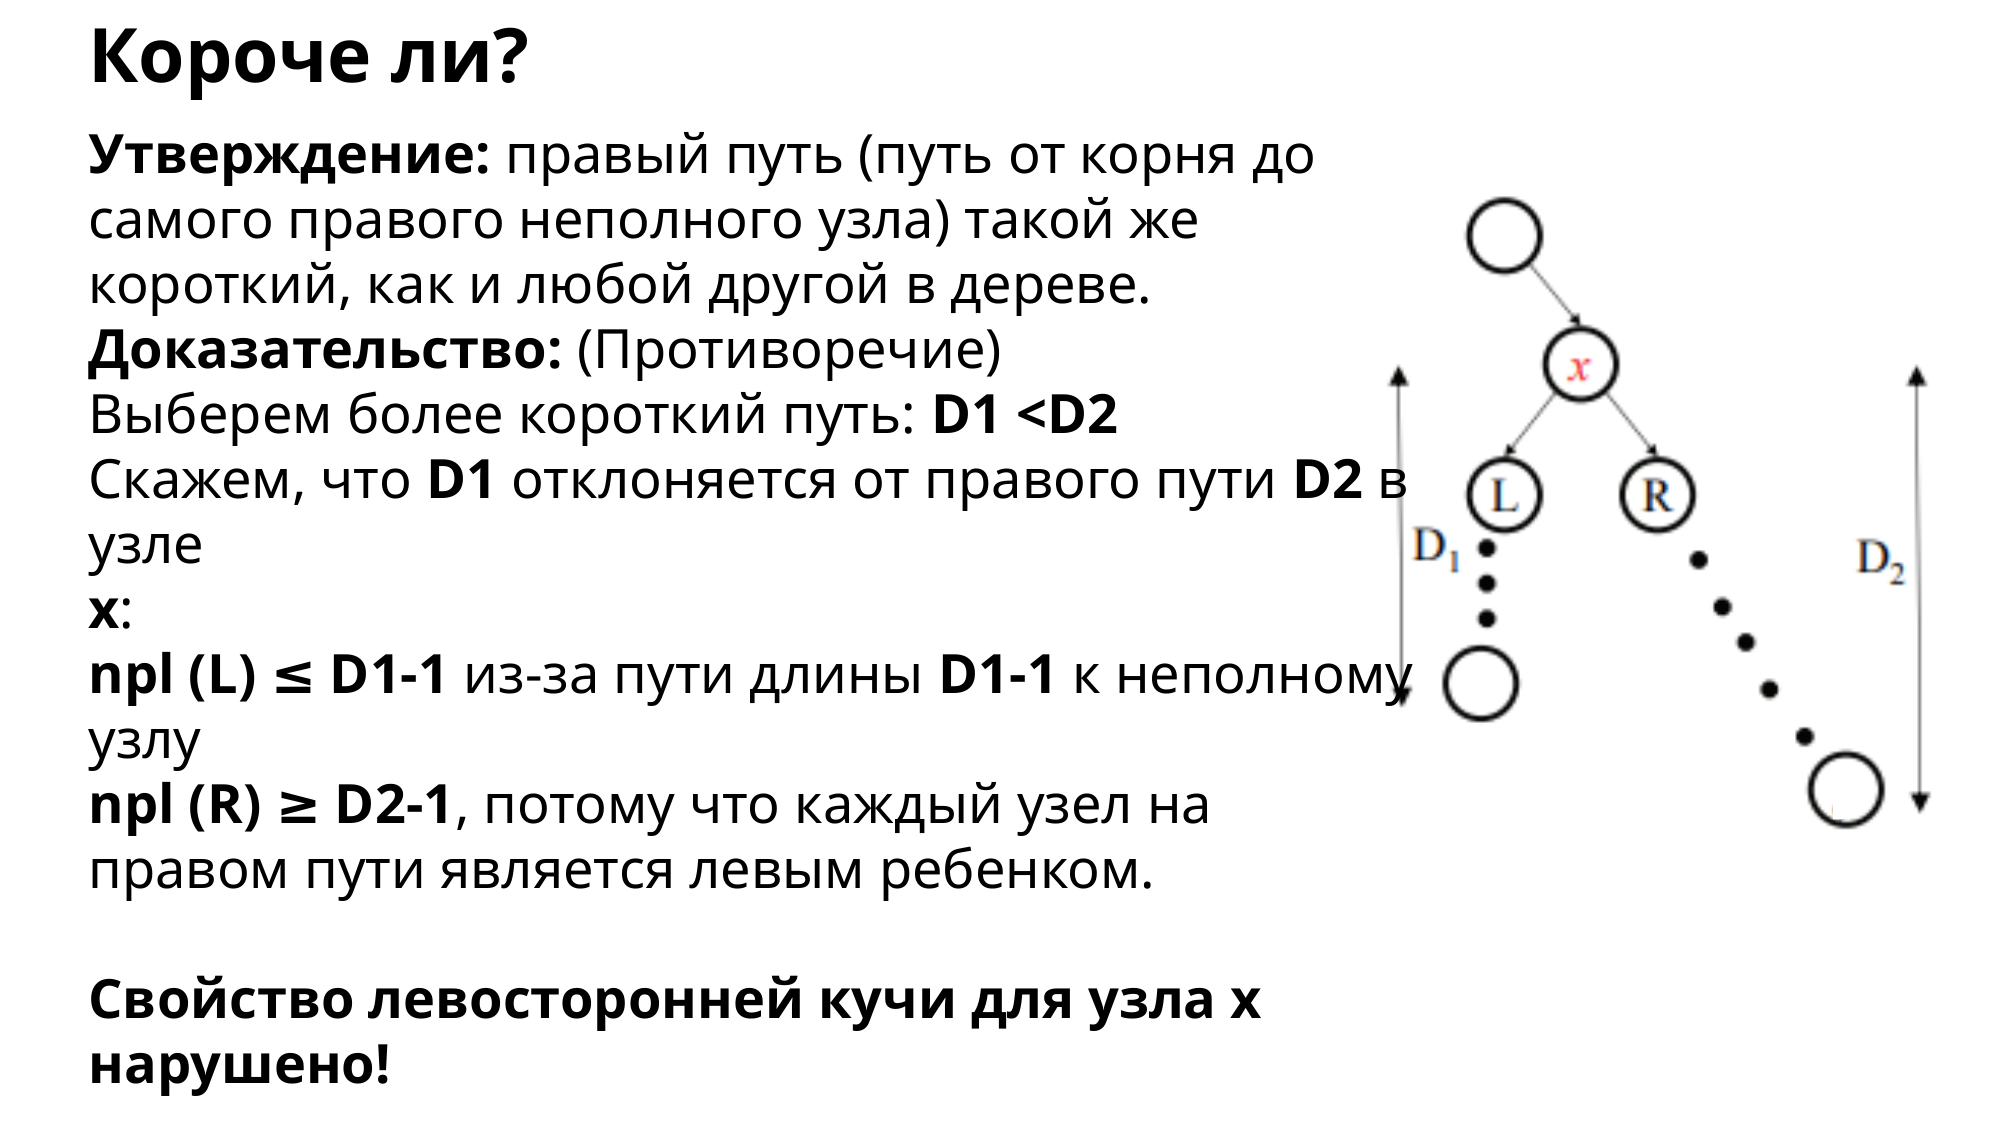

Короче ли?
Утверждение: правый путь (путь от корня до самого правого неполного узла) такой же короткий, как и любой другой в дереве.
Доказательство: (Противоречие)
Выберем более короткий путь: D1 <D2
Скажем, что D1 отклоняется от правого пути D2 в узле
x:
npl (L) ≤ D1-1 из-за пути длины D1-1 к неполному узлу
npl (R) ≥ D2-1, потому что каждый узел на правом пути является левым ребенком.
Свойство левосторонней кучи для узла х нарушено!